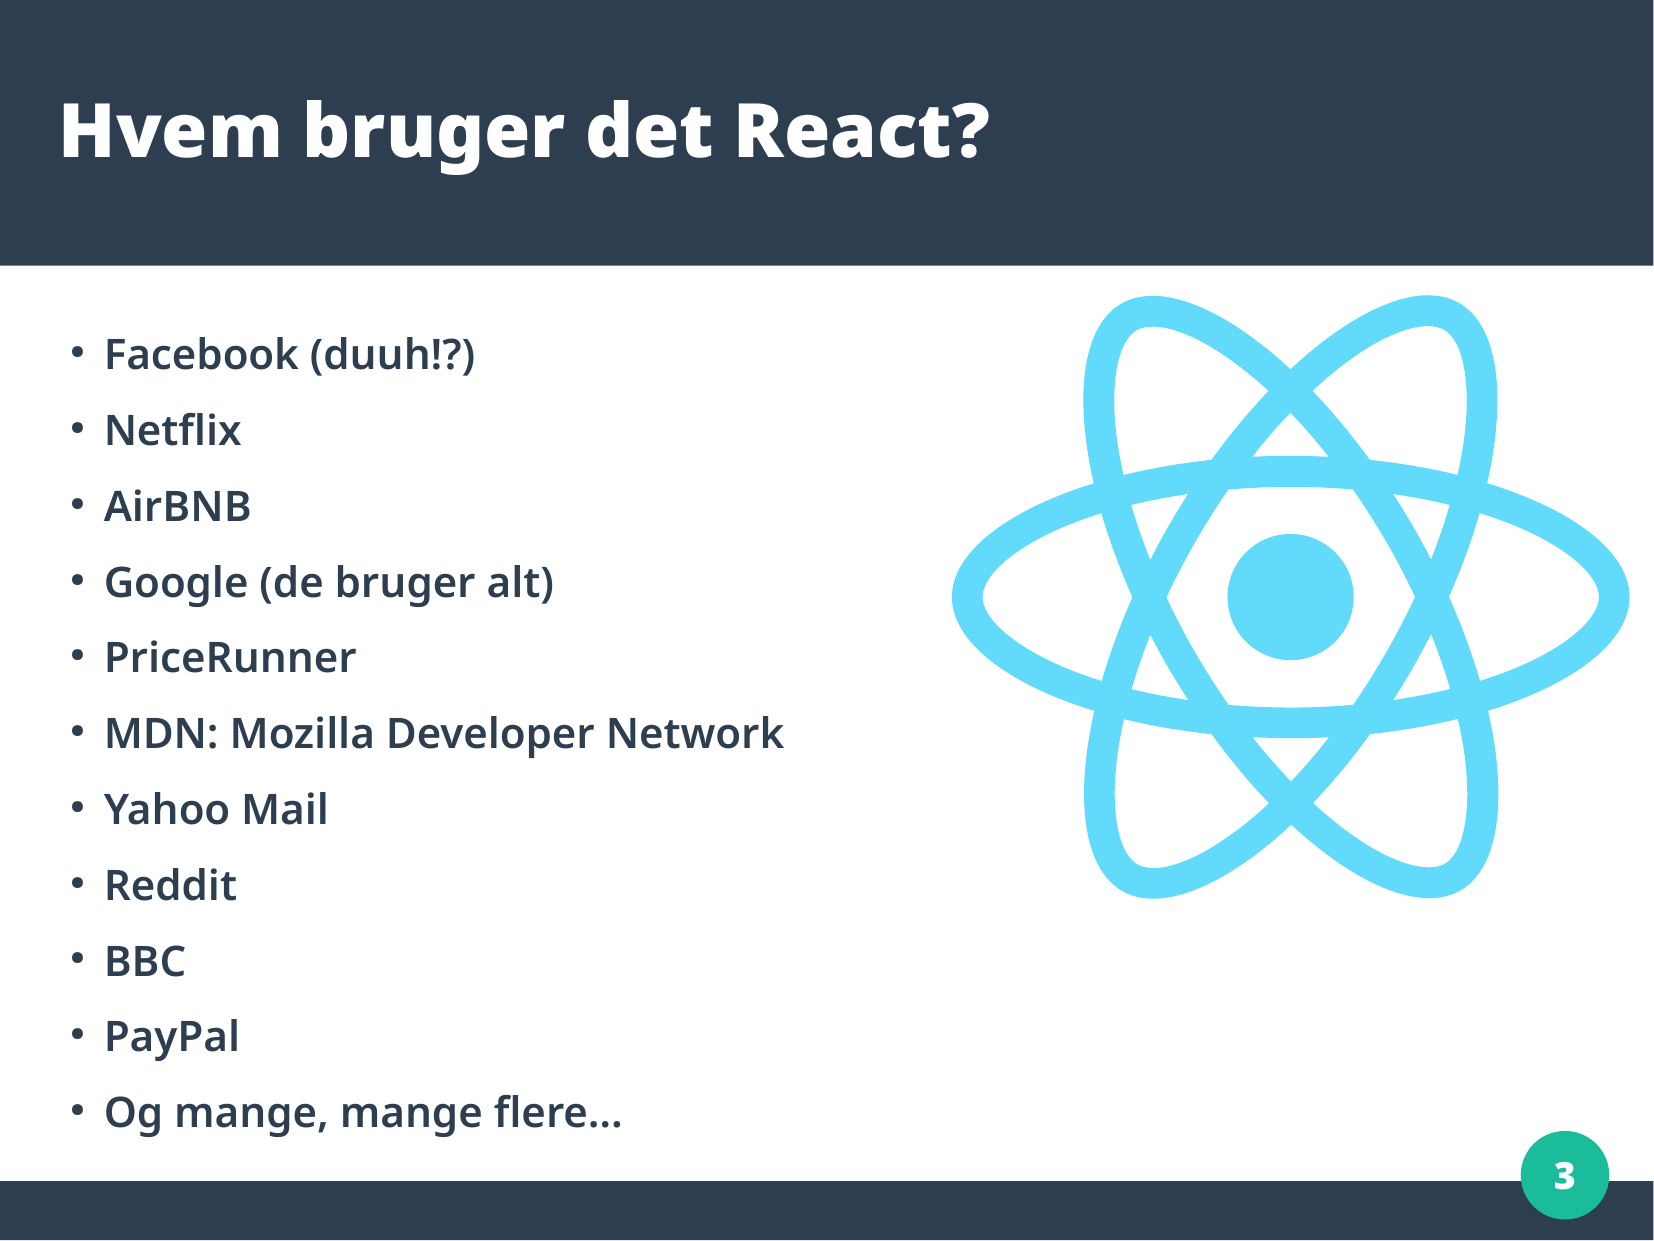

# Hvem bruger det React?
Facebook (duuh!?)
Netflix
AirBNB
Google (de bruger alt)
PriceRunner
MDN: Mozilla Developer Network
Yahoo Mail
Reddit
BBC
PayPal
Og mange, mange flere…
3